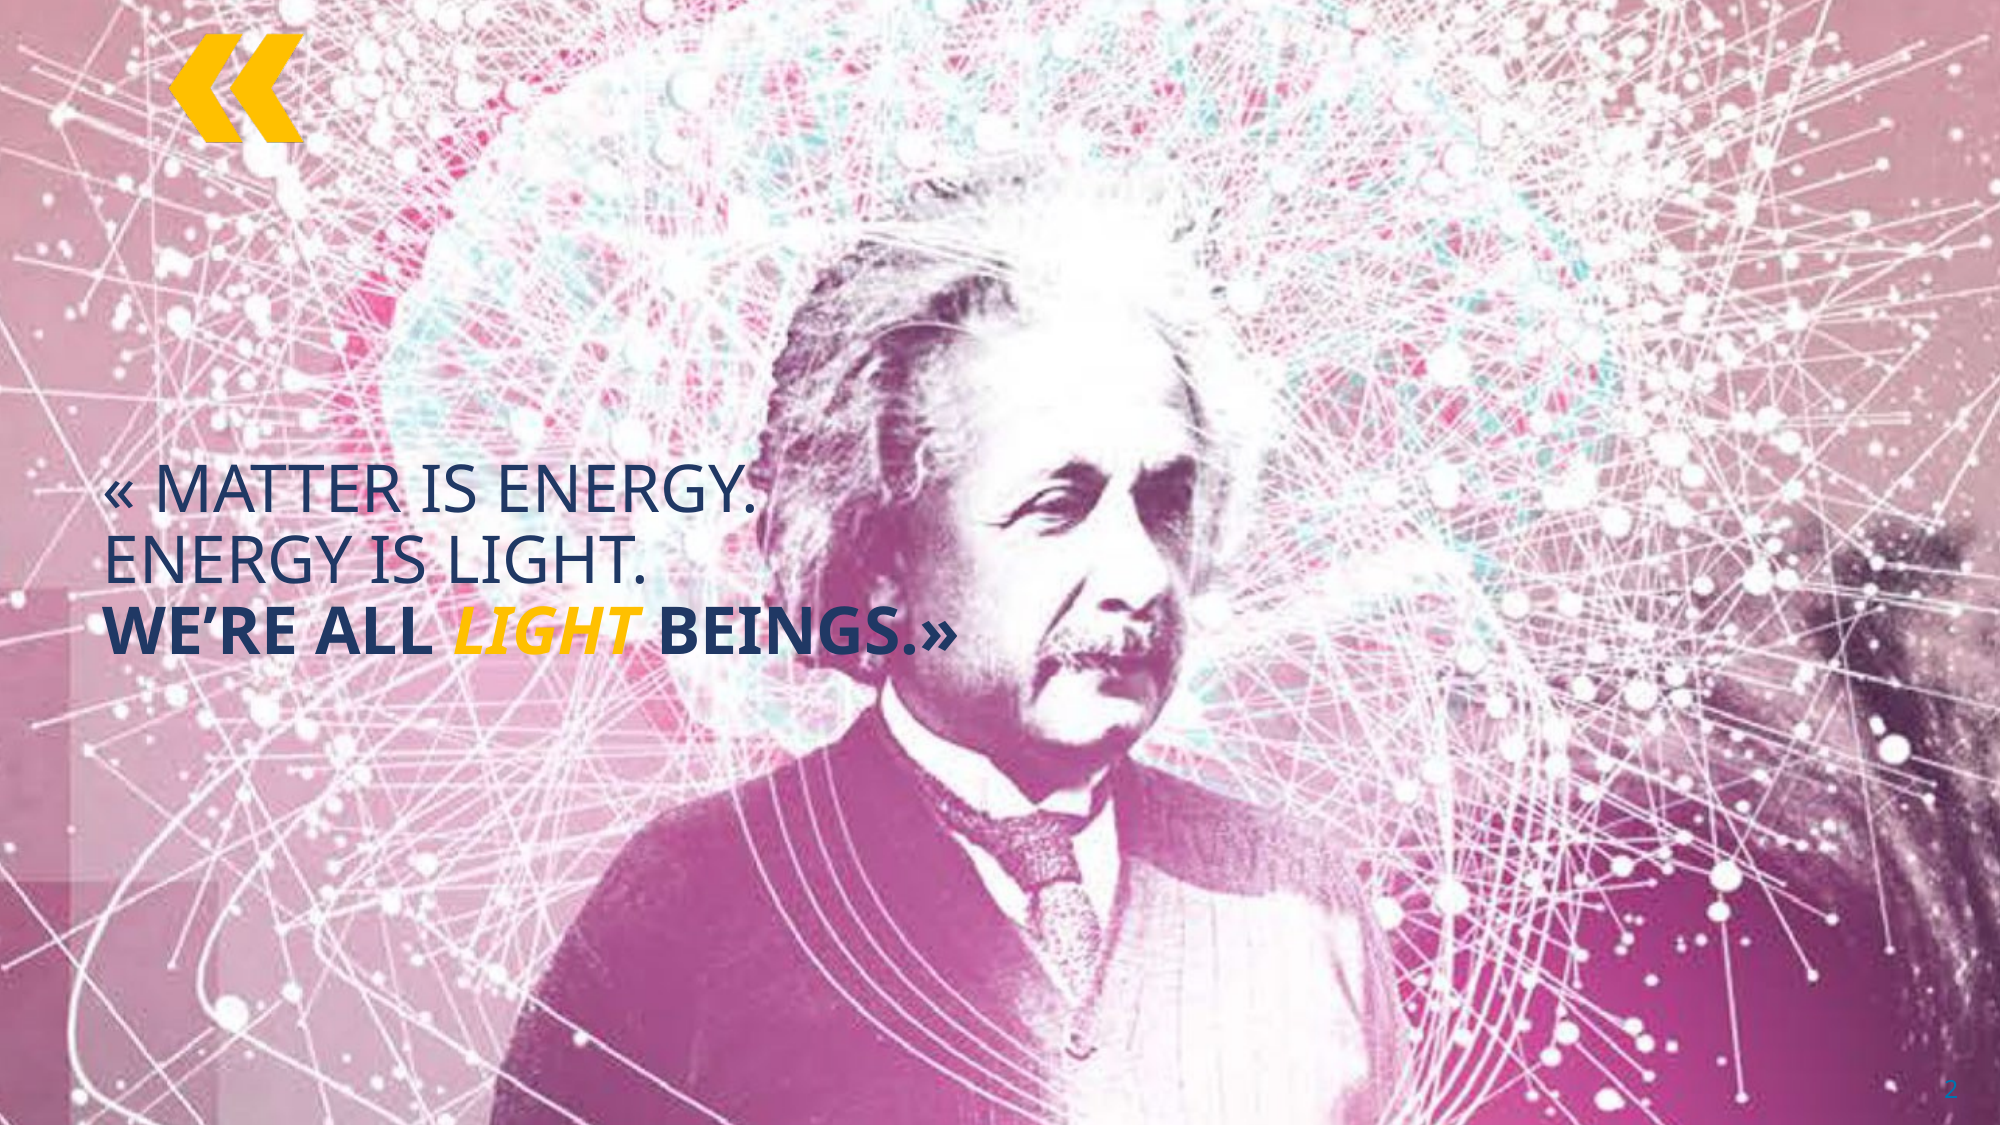

# « MATTER IS ENERGY.
ENERGY IS LIGHT.
WE’RE ALL LIGHT BEINGS.»